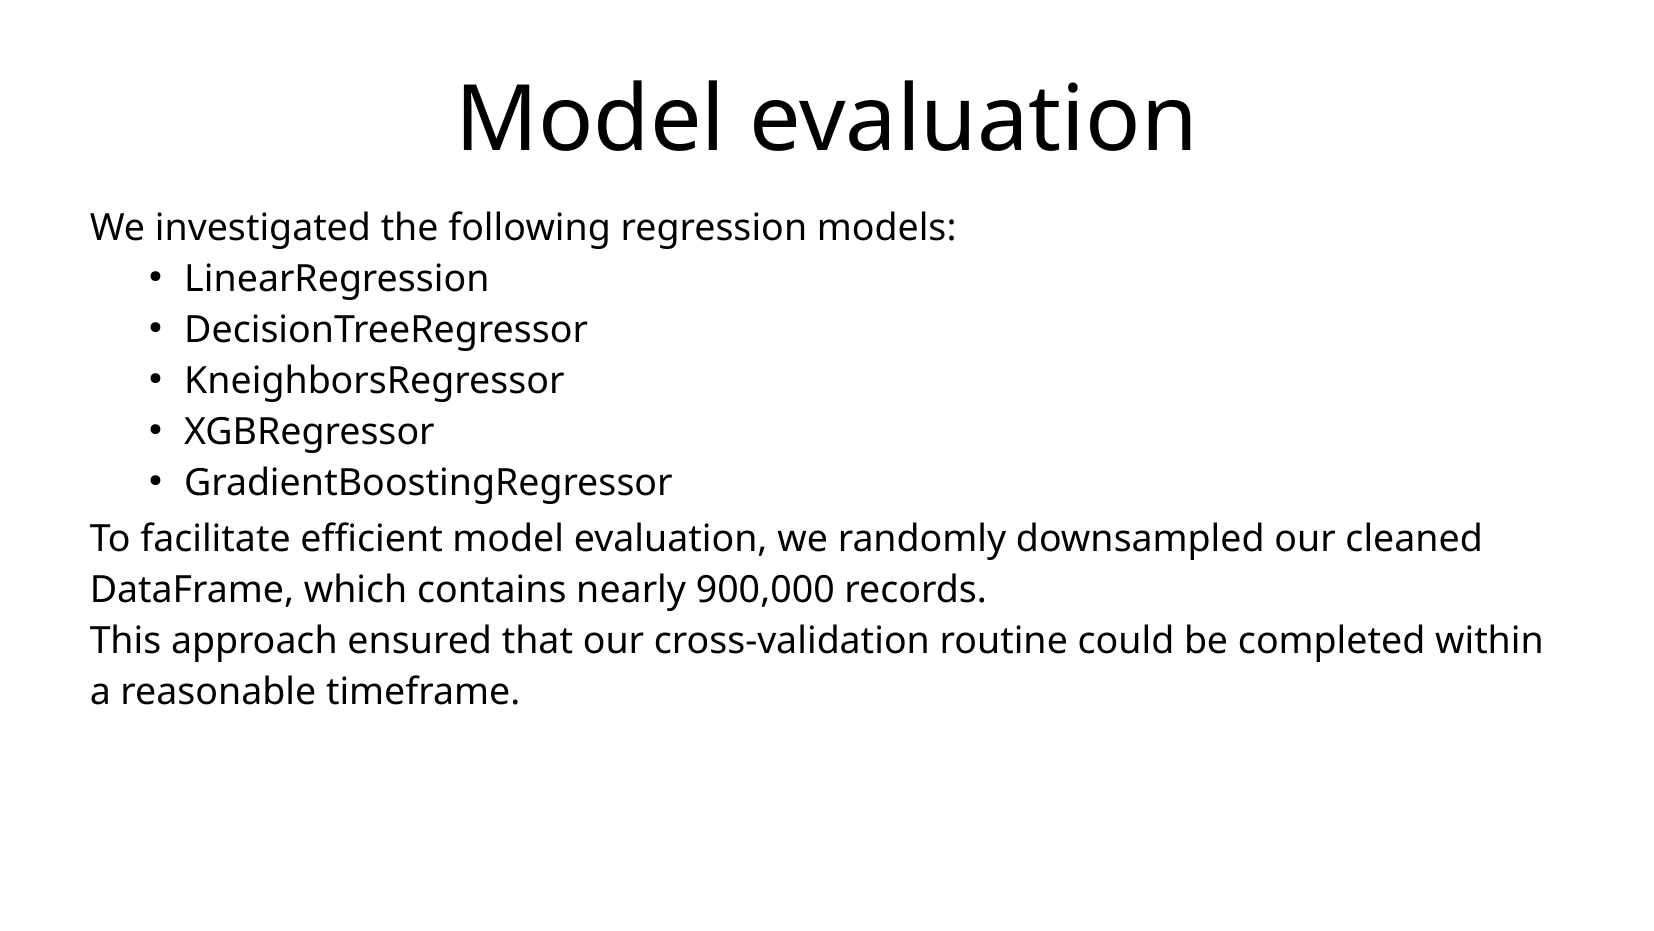

# Model evaluation
We investigated the following regression models:
LinearRegression
DecisionTreeRegressor
KneighborsRegressor
XGBRegressor
GradientBoostingRegressor
To facilitate efficient model evaluation, we randomly downsampled our cleaned DataFrame, which contains nearly 900,000 records.
This approach ensured that our cross-validation routine could be completed within a reasonable timeframe.